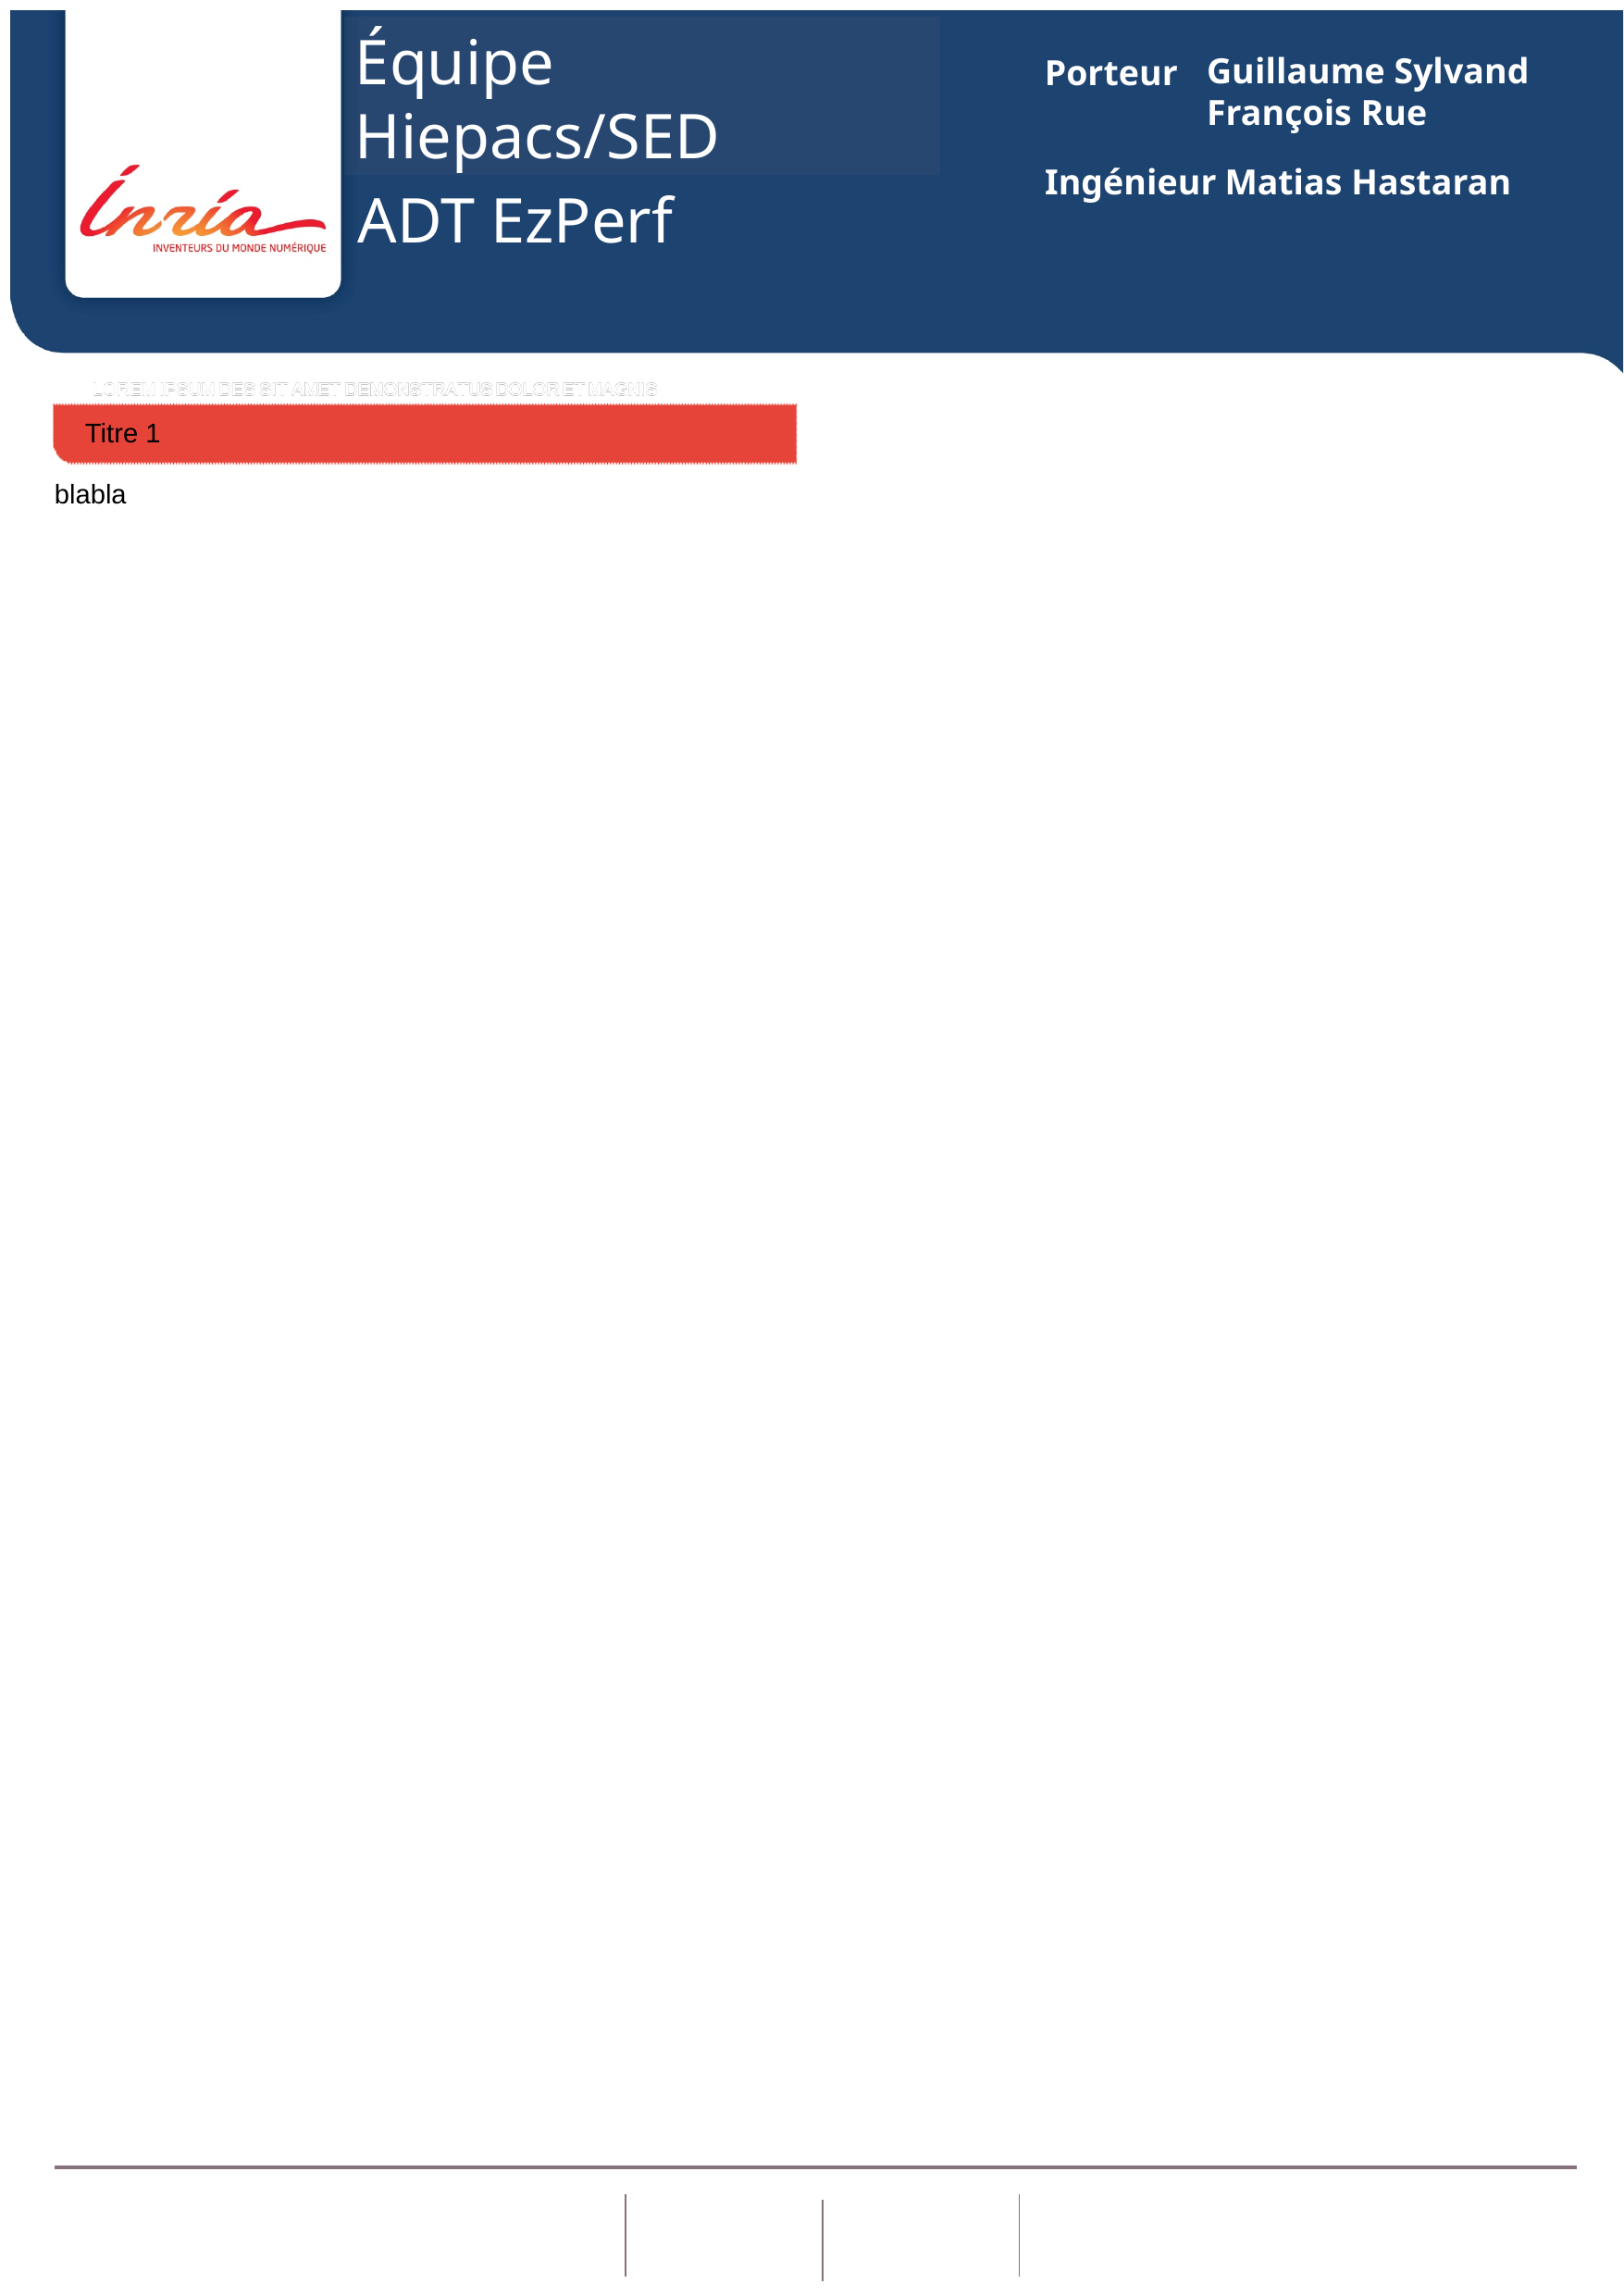

Équipe Hiepacs/SED
Guillaume Sylvand
François Rue
Porteur
Ingénieur
Matias Hastaran
ADT EzPerf
Titre 1
blabla